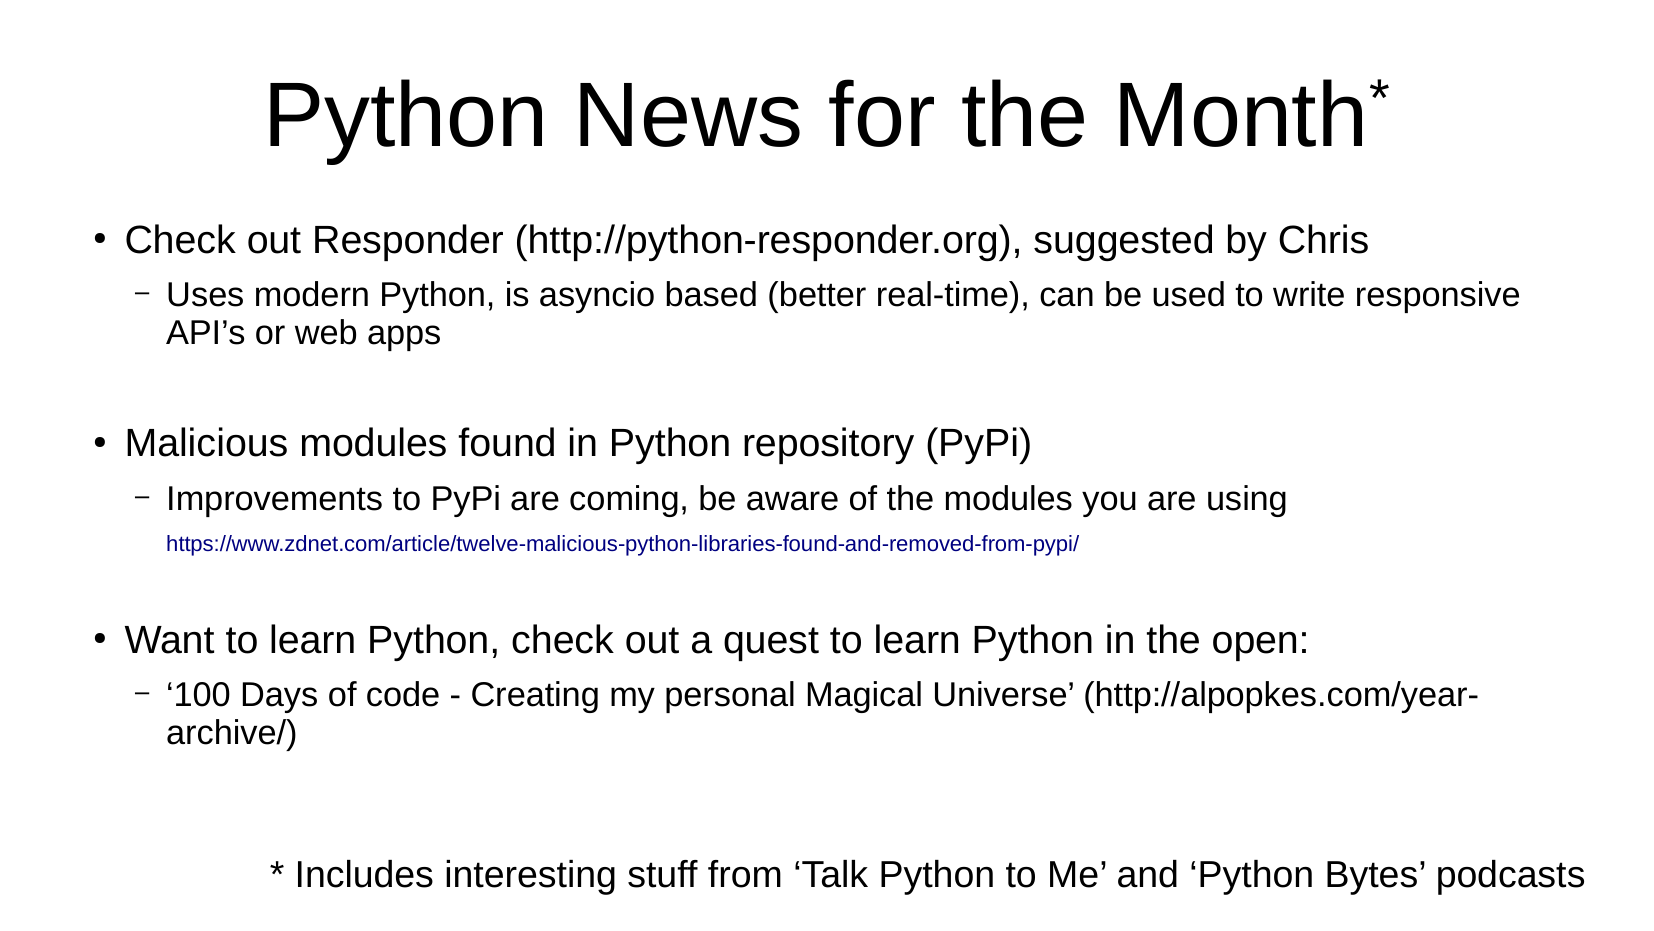

# Python News for the Month*
Check out Responder (http://python-responder.org), suggested by Chris
Uses modern Python, is asyncio based (better real-time), can be used to write responsive API’s or web apps
Malicious modules found in Python repository (PyPi)
Improvements to PyPi are coming, be aware of the modules you are using
https://www.zdnet.com/article/twelve-malicious-python-libraries-found-and-removed-from-pypi/
Want to learn Python, check out a quest to learn Python in the open:
‘100 Days of code - Creating my personal Magical Universe’ (http://alpopkes.com/year-archive/)
* Includes interesting stuff from ‘Talk Python to Me’ and ‘Python Bytes’ podcasts